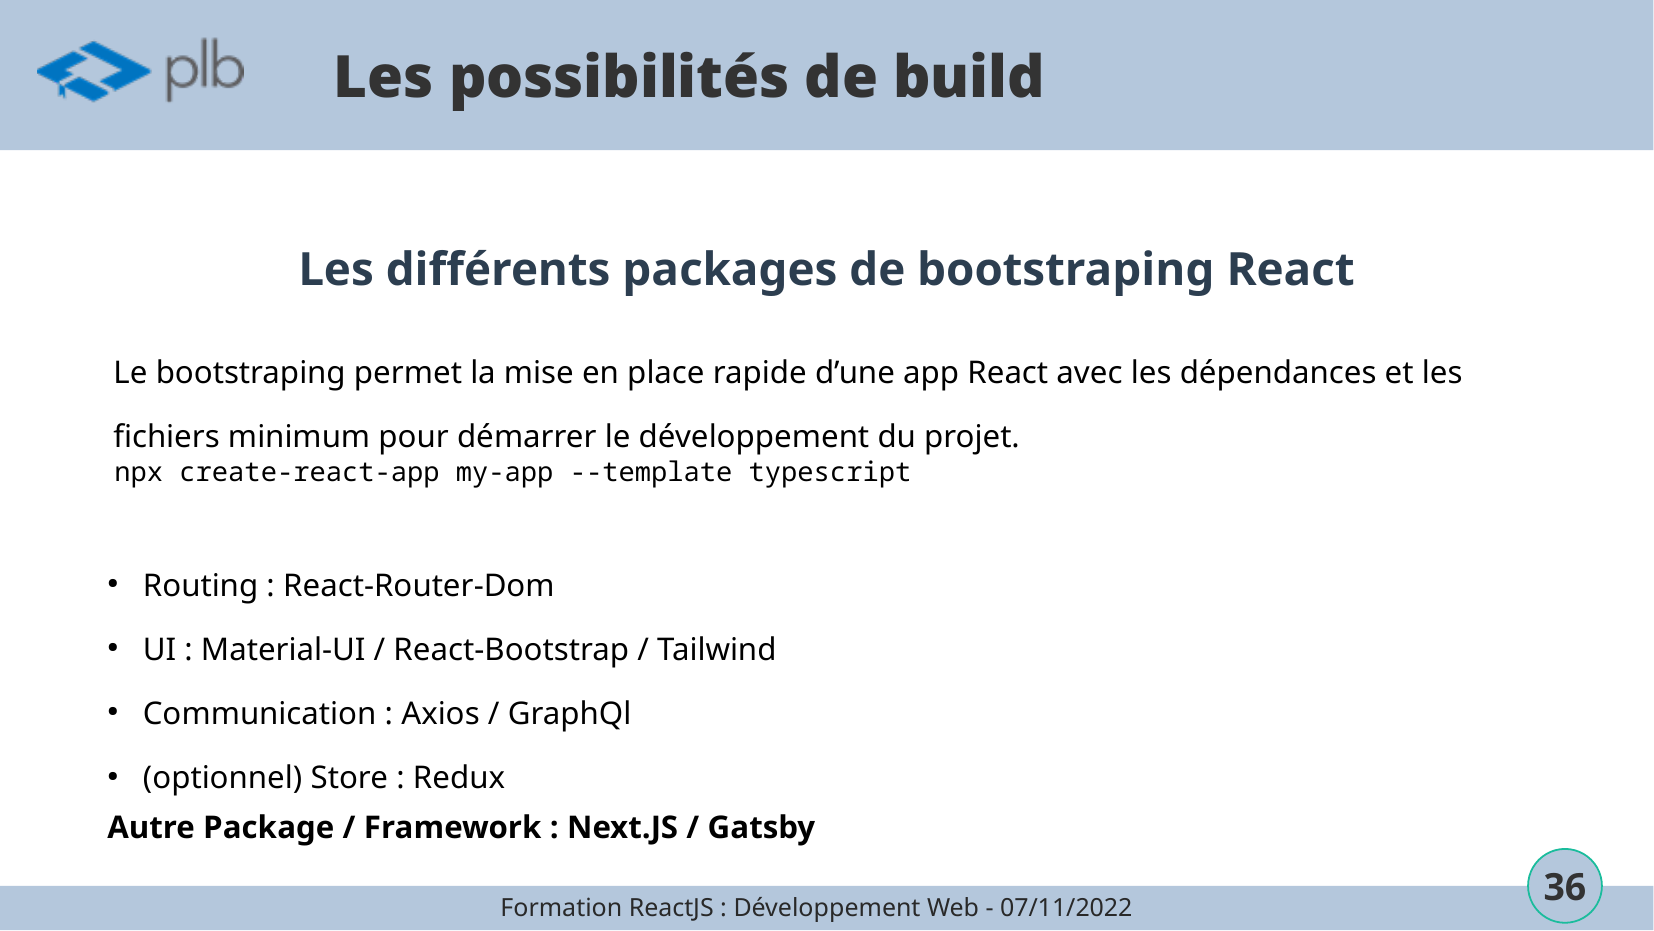

# Les possibilités de build
Les différents packages de bootstraping React
Le bootstraping permet la mise en place rapide d’une app React avec les dépendances et les fichiers minimum pour démarrer le développement du projet.
npx create-react-app my-app --template typescript
Routing : React-Router-Dom
UI : Material-UI / React-Bootstrap / Tailwind
Communication : Axios / GraphQl
(optionnel) Store : Redux
Autre Package / Framework : Next.JS / Gatsby
Formation ReactJS : Développement Web - 07/11/2022